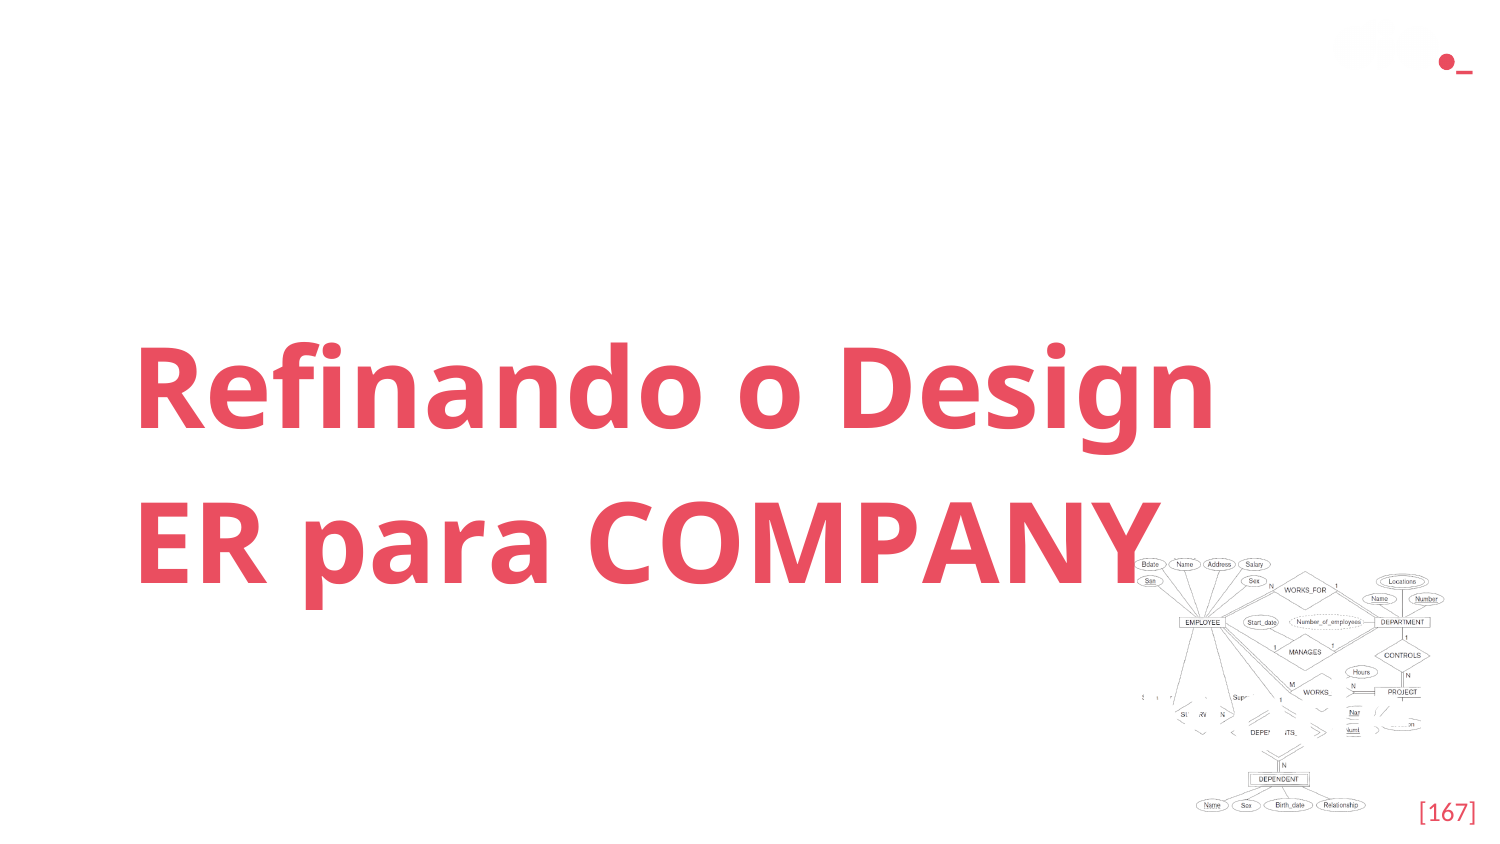

Refinando o Design ER para COMPANY
ER Model